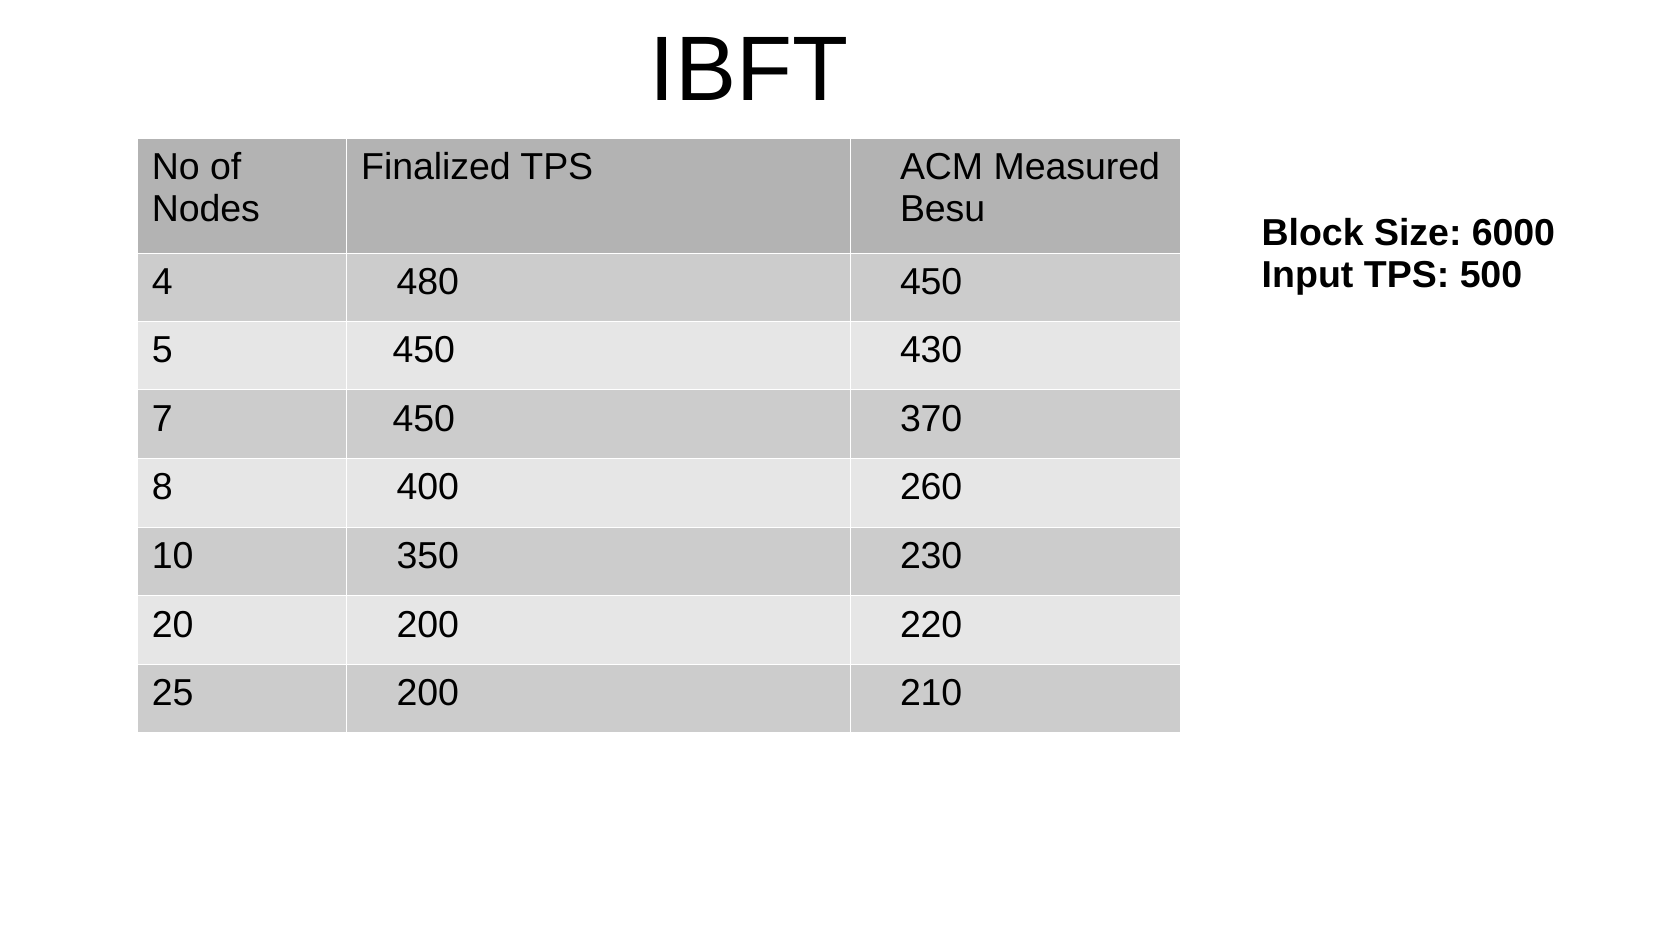

# IBFT
| No of Nodes | Finalized TPS | ACM Measured Besu |
| --- | --- | --- |
| 4 | 480 | 450 |
| 5 | 450 | 430 |
| 7 | 450 | 370 |
| 8 | 400 | 260 |
| 10 | 350 | 230 |
| 20 | 200 | 220 |
| 25 | 200 | 210 |
Block Size: 6000
Input TPS: 500